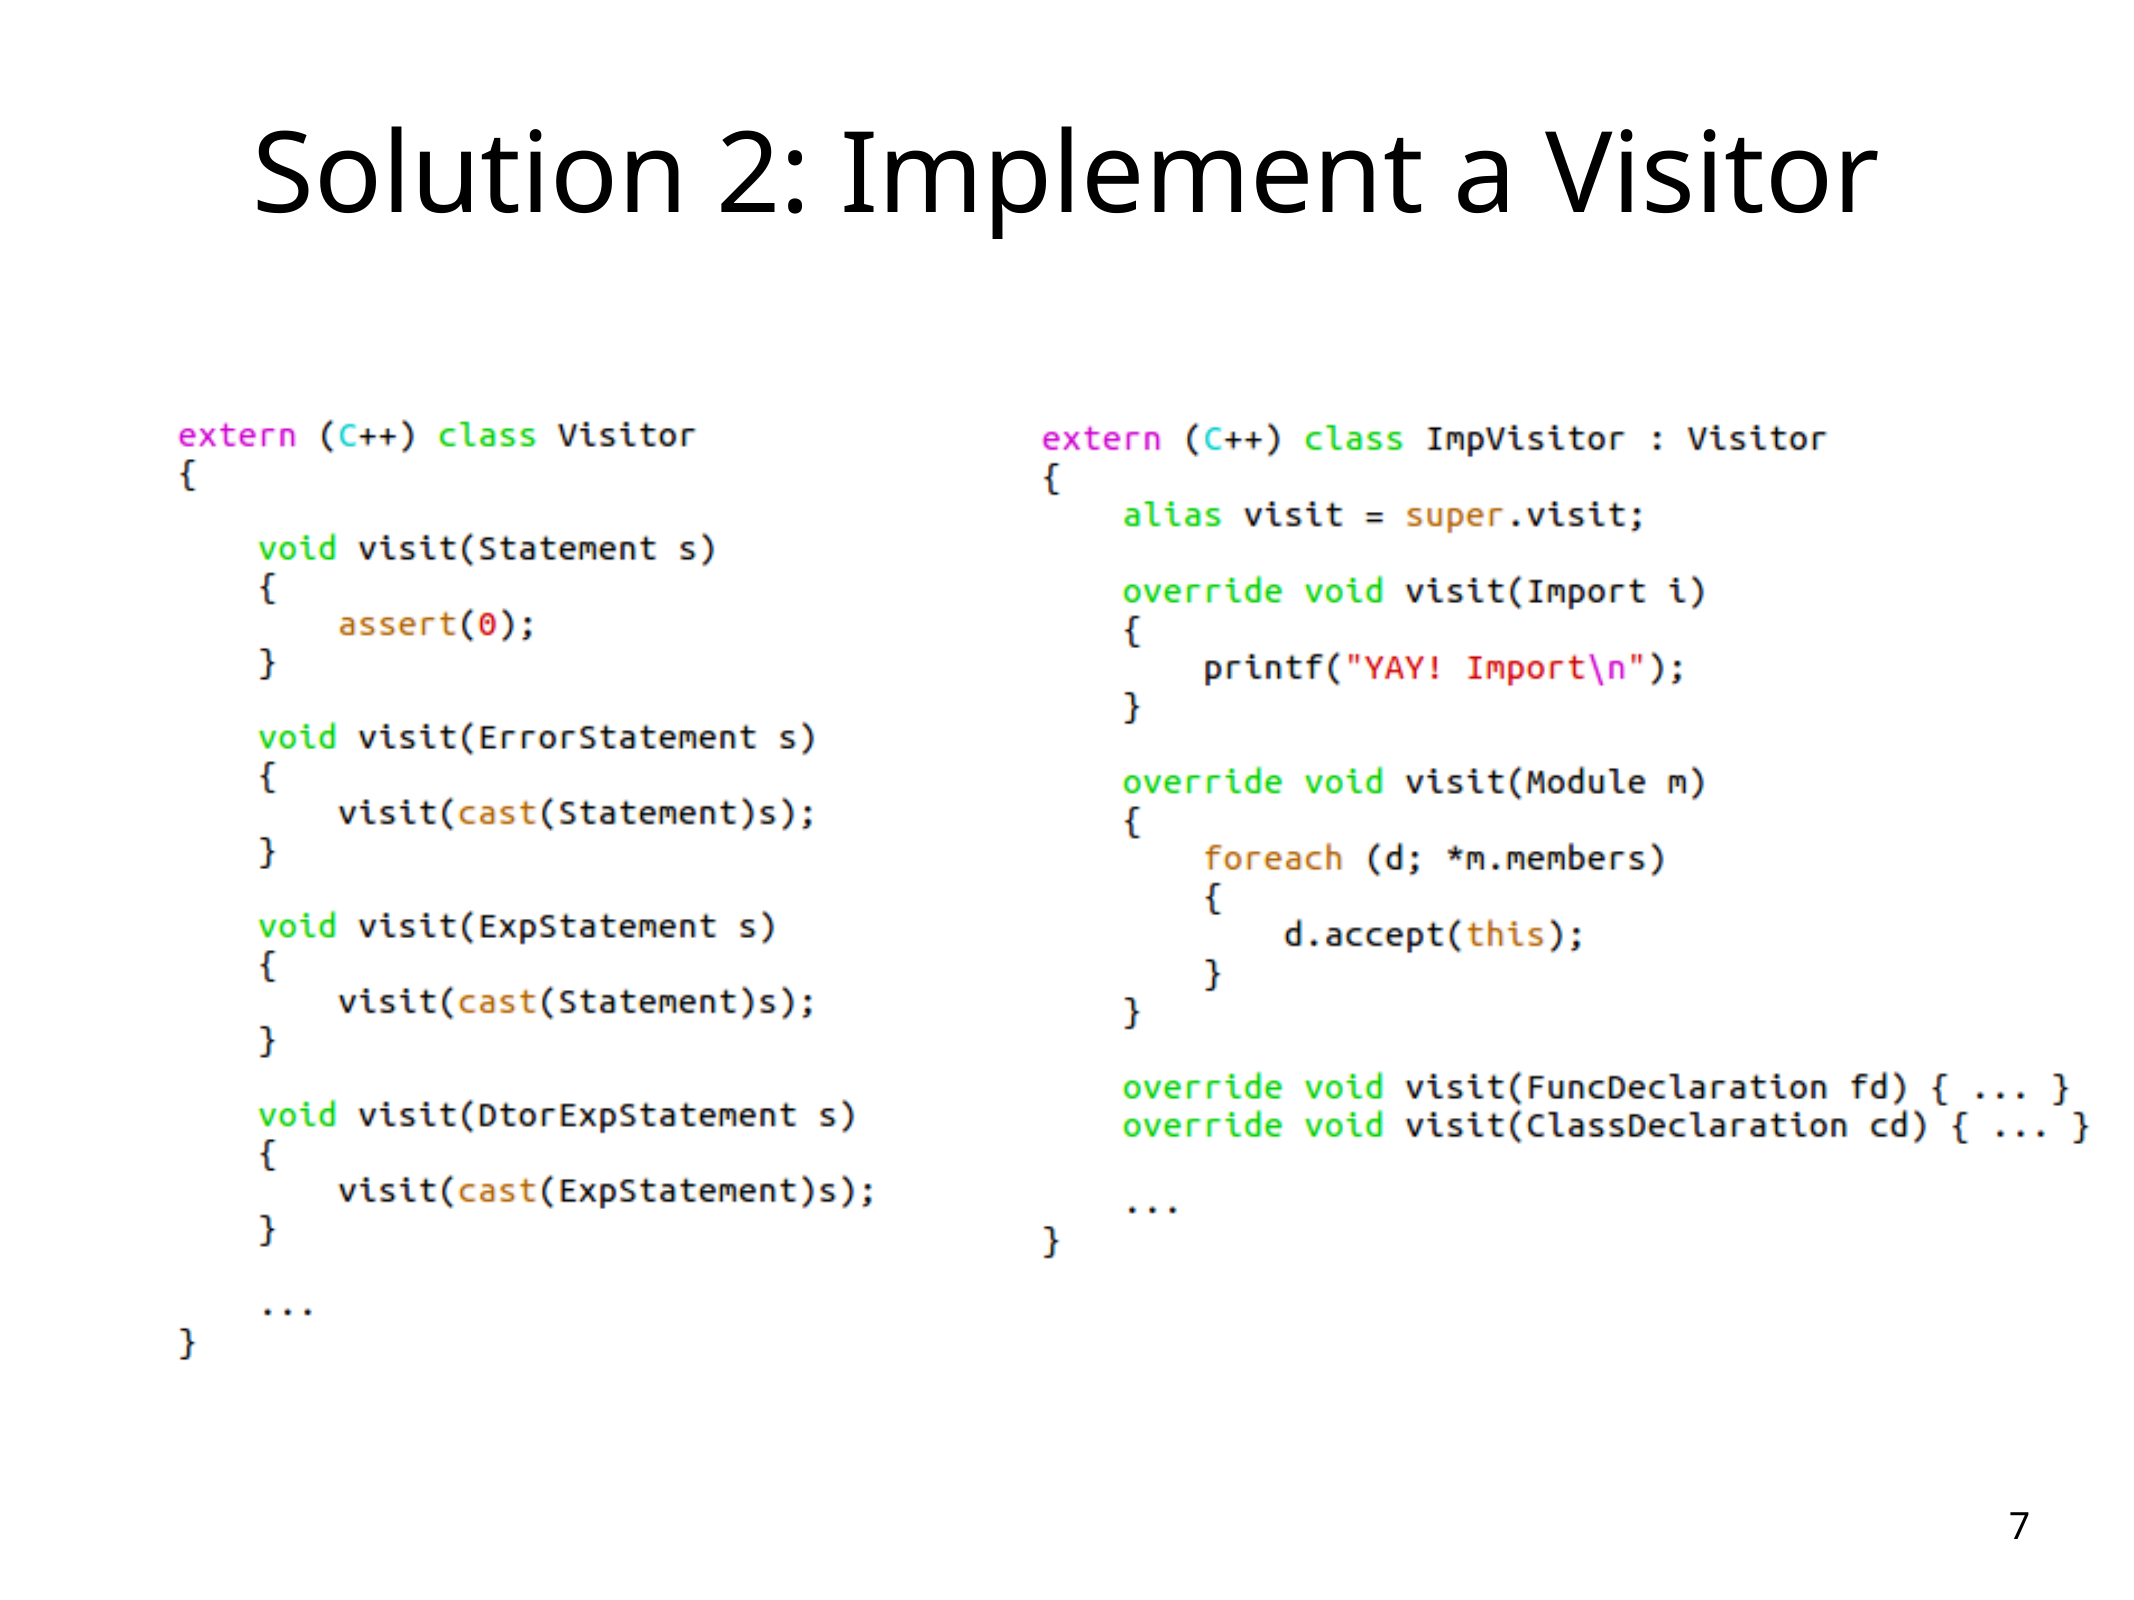

# Solution 2: Implement a Visitor
7